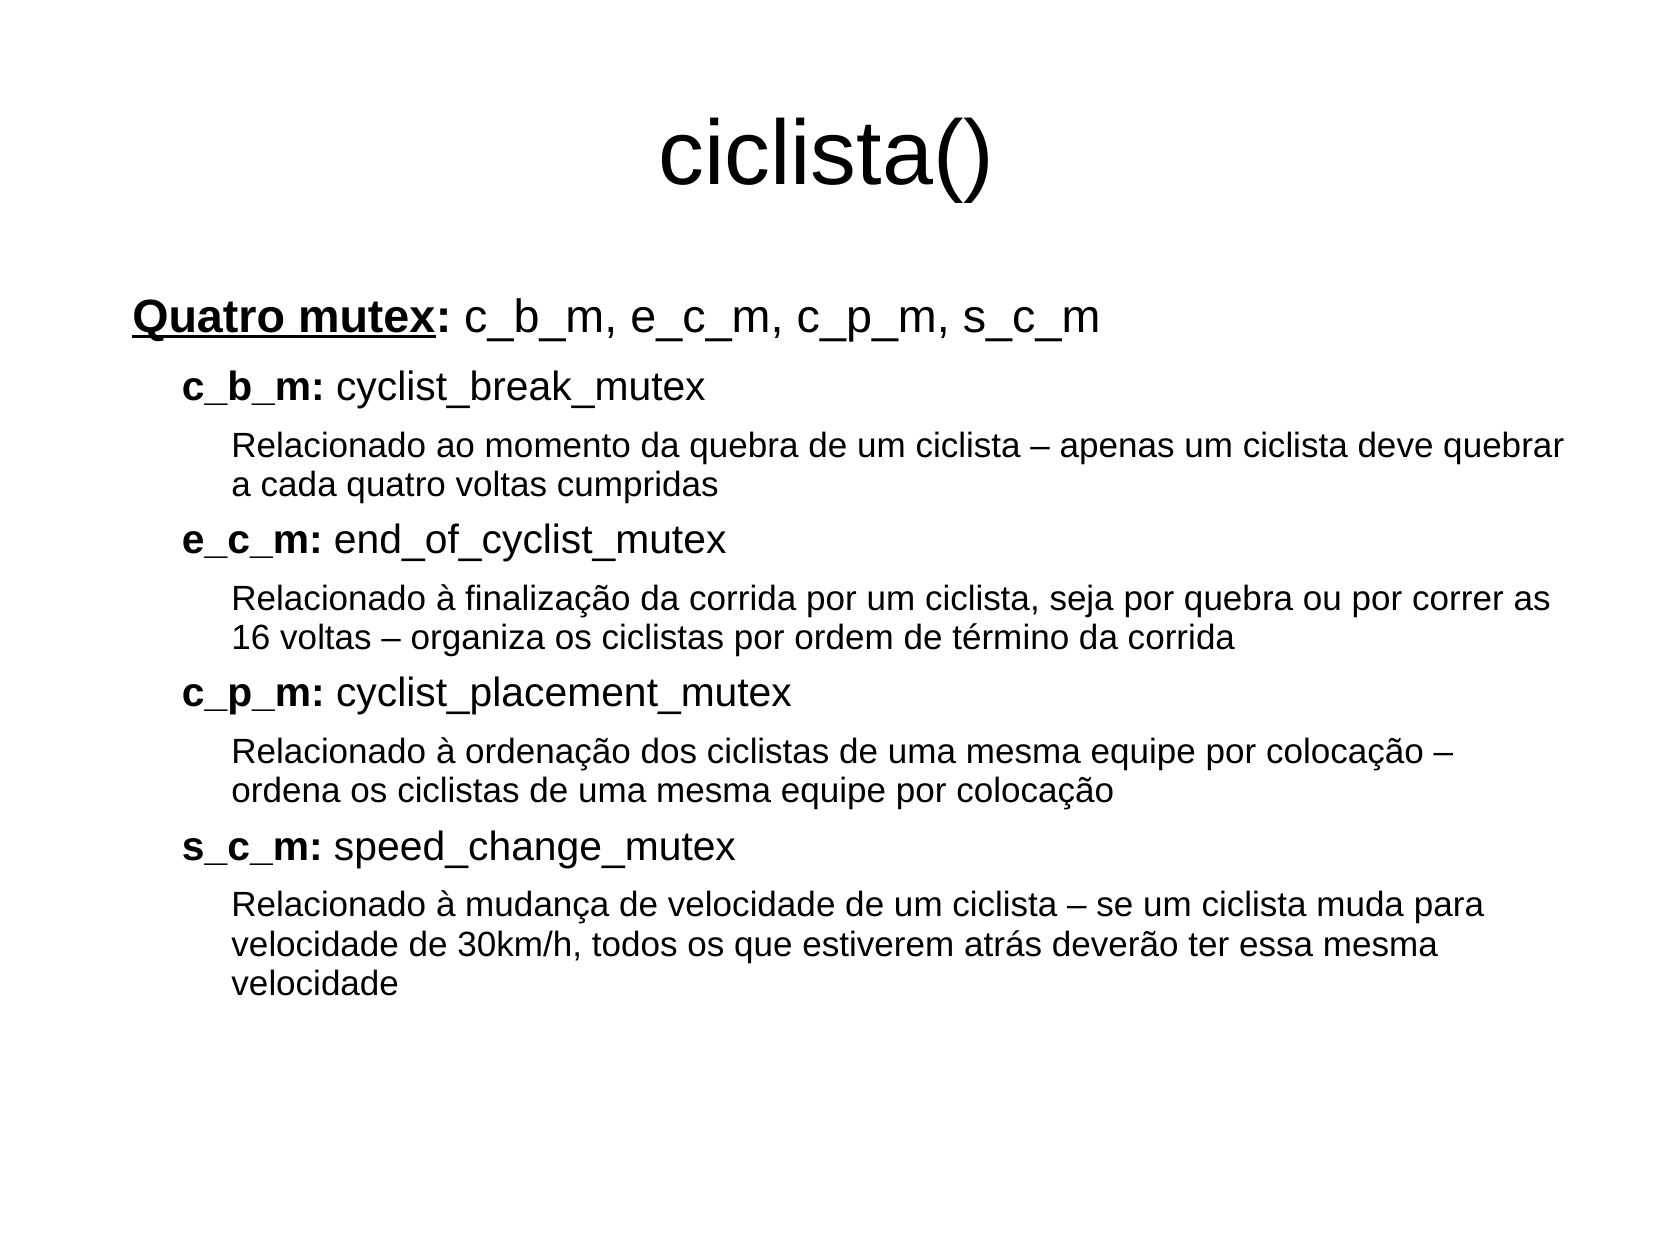

# ciclista()
Quatro mutex: c_b_m, e_c_m, c_p_m, s_c_m
c_b_m: cyclist_break_mutex
Relacionado ao momento da quebra de um ciclista – apenas um ciclista deve quebrar a cada quatro voltas cumpridas
e_c_m: end_of_cyclist_mutex
Relacionado à finalização da corrida por um ciclista, seja por quebra ou por correr as 16 voltas – organiza os ciclistas por ordem de término da corrida
c_p_m: cyclist_placement_mutex
Relacionado à ordenação dos ciclistas de uma mesma equipe por colocação – ordena os ciclistas de uma mesma equipe por colocação
s_c_m: speed_change_mutex
Relacionado à mudança de velocidade de um ciclista – se um ciclista muda para velocidade de 30km/h, todos os que estiverem atrás deverão ter essa mesma velocidade